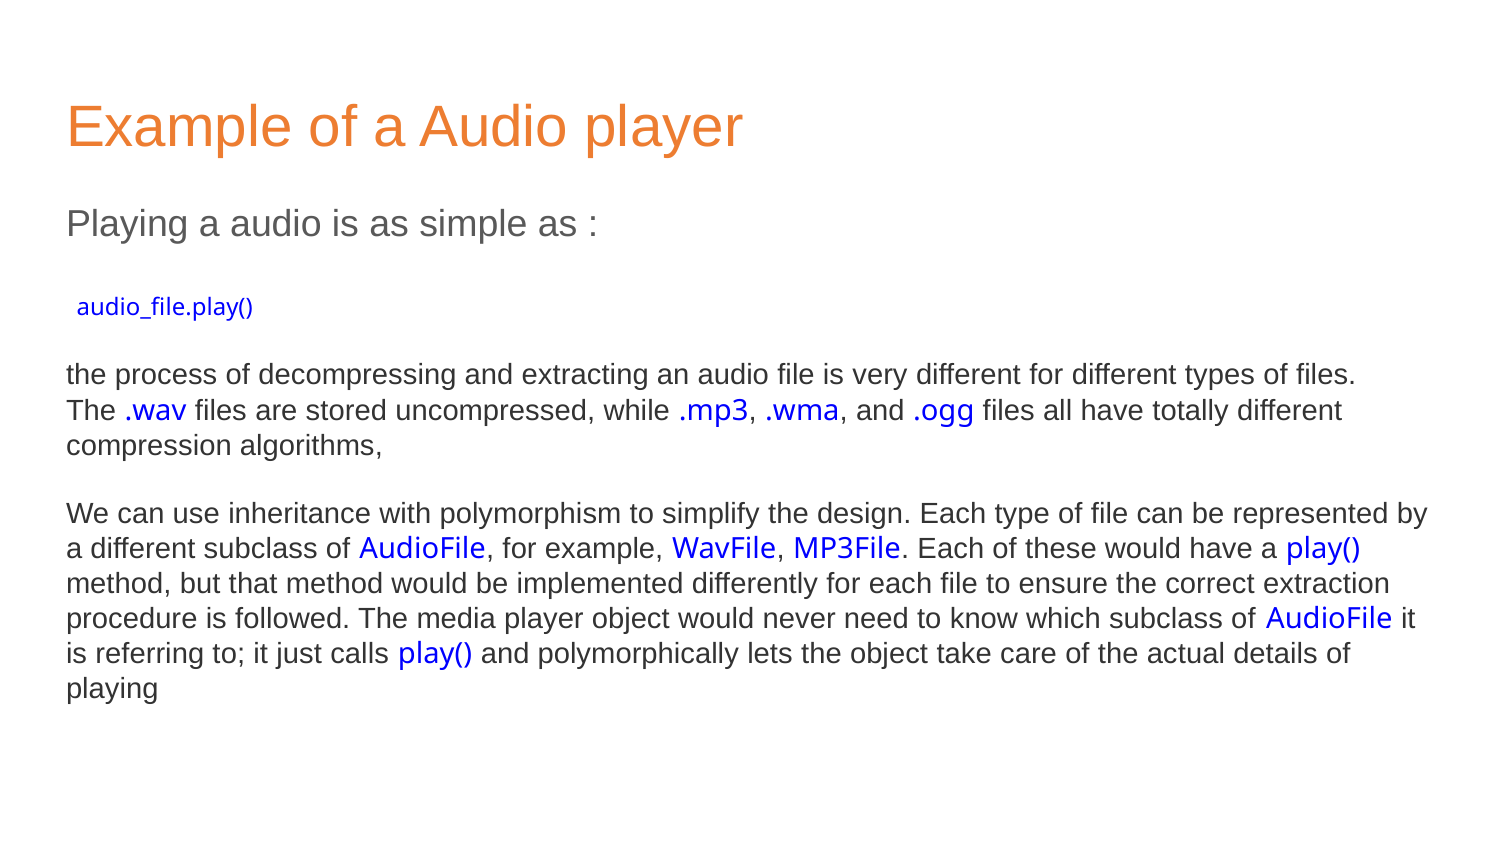

# Example of a Audio player
Playing a audio is as simple as :
 audio_file.play()
the process of decompressing and extracting an audio file is very different for different types of files. The .wav files are stored uncompressed, while .mp3, .wma, and .ogg files all have totally different compression algorithms,
We can use inheritance with polymorphism to simplify the design. Each type of file can be represented by a different subclass of AudioFile, for example, WavFile, MP3File. Each of these would have a play() method, but that method would be implemented differently for each file to ensure the correct extraction procedure is followed. The media player object would never need to know which subclass of AudioFile it is referring to; it just calls play() and polymorphically lets the object take care of the actual details of playing